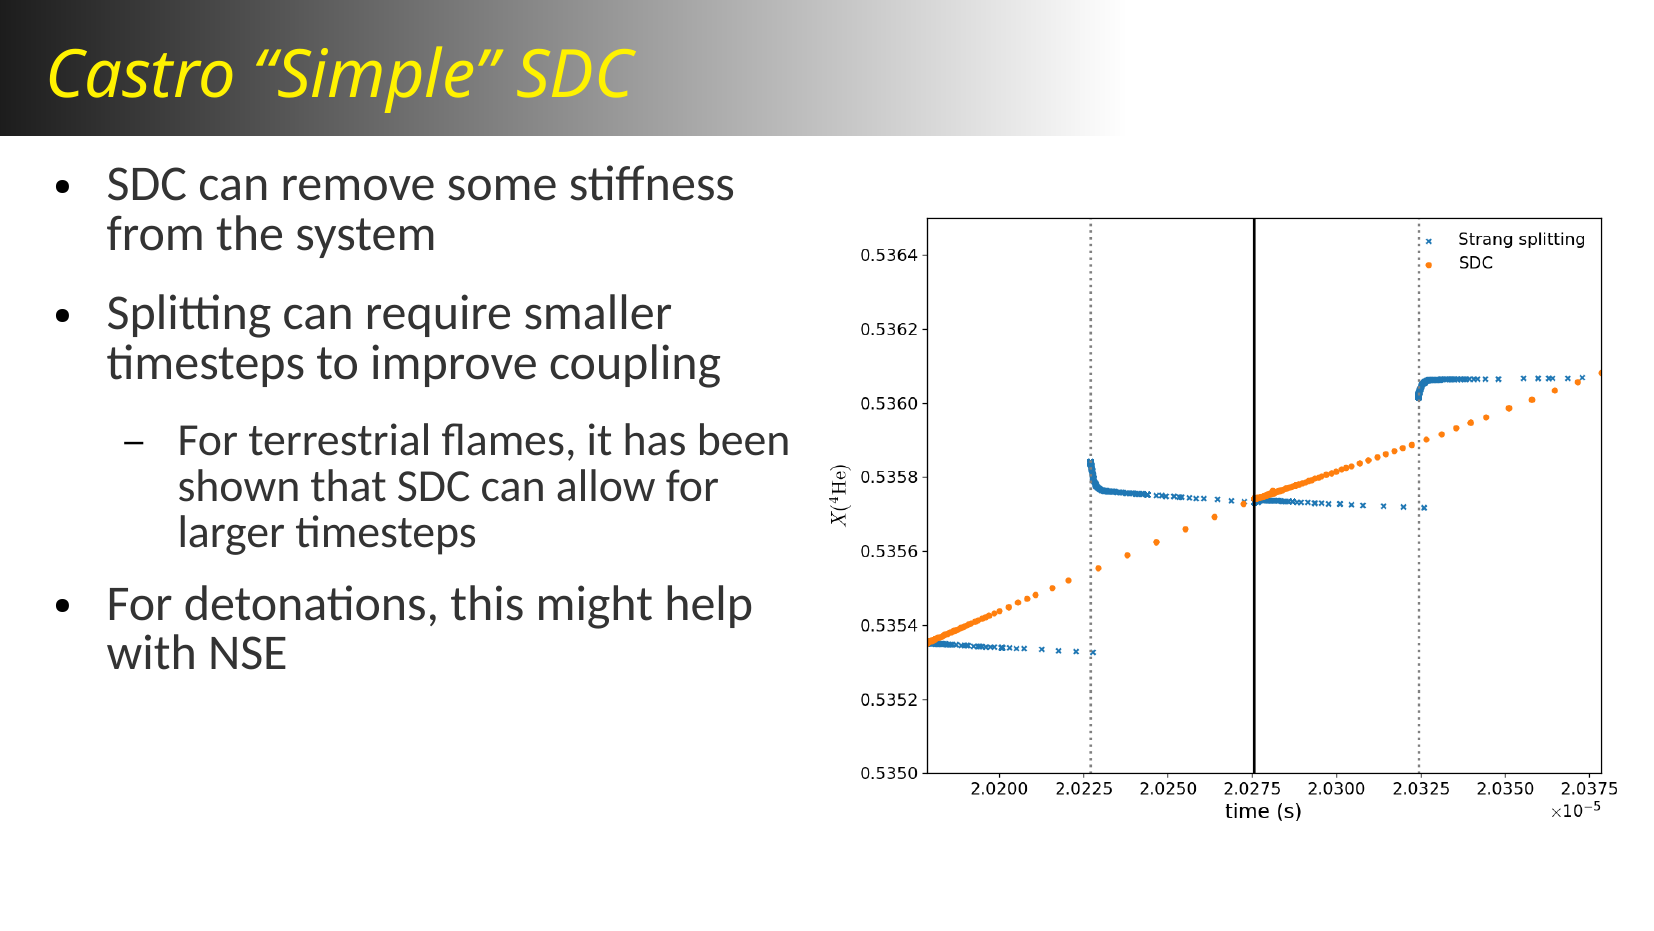

# Castro “Simple” SDC
SDC can remove some stiffness from the system
Splitting can require smaller timesteps to improve coupling
For terrestrial flames, it has been shown that SDC can allow for larger timesteps
For detonations, this might help with NSE
Example from a He detonation, showing He abundance